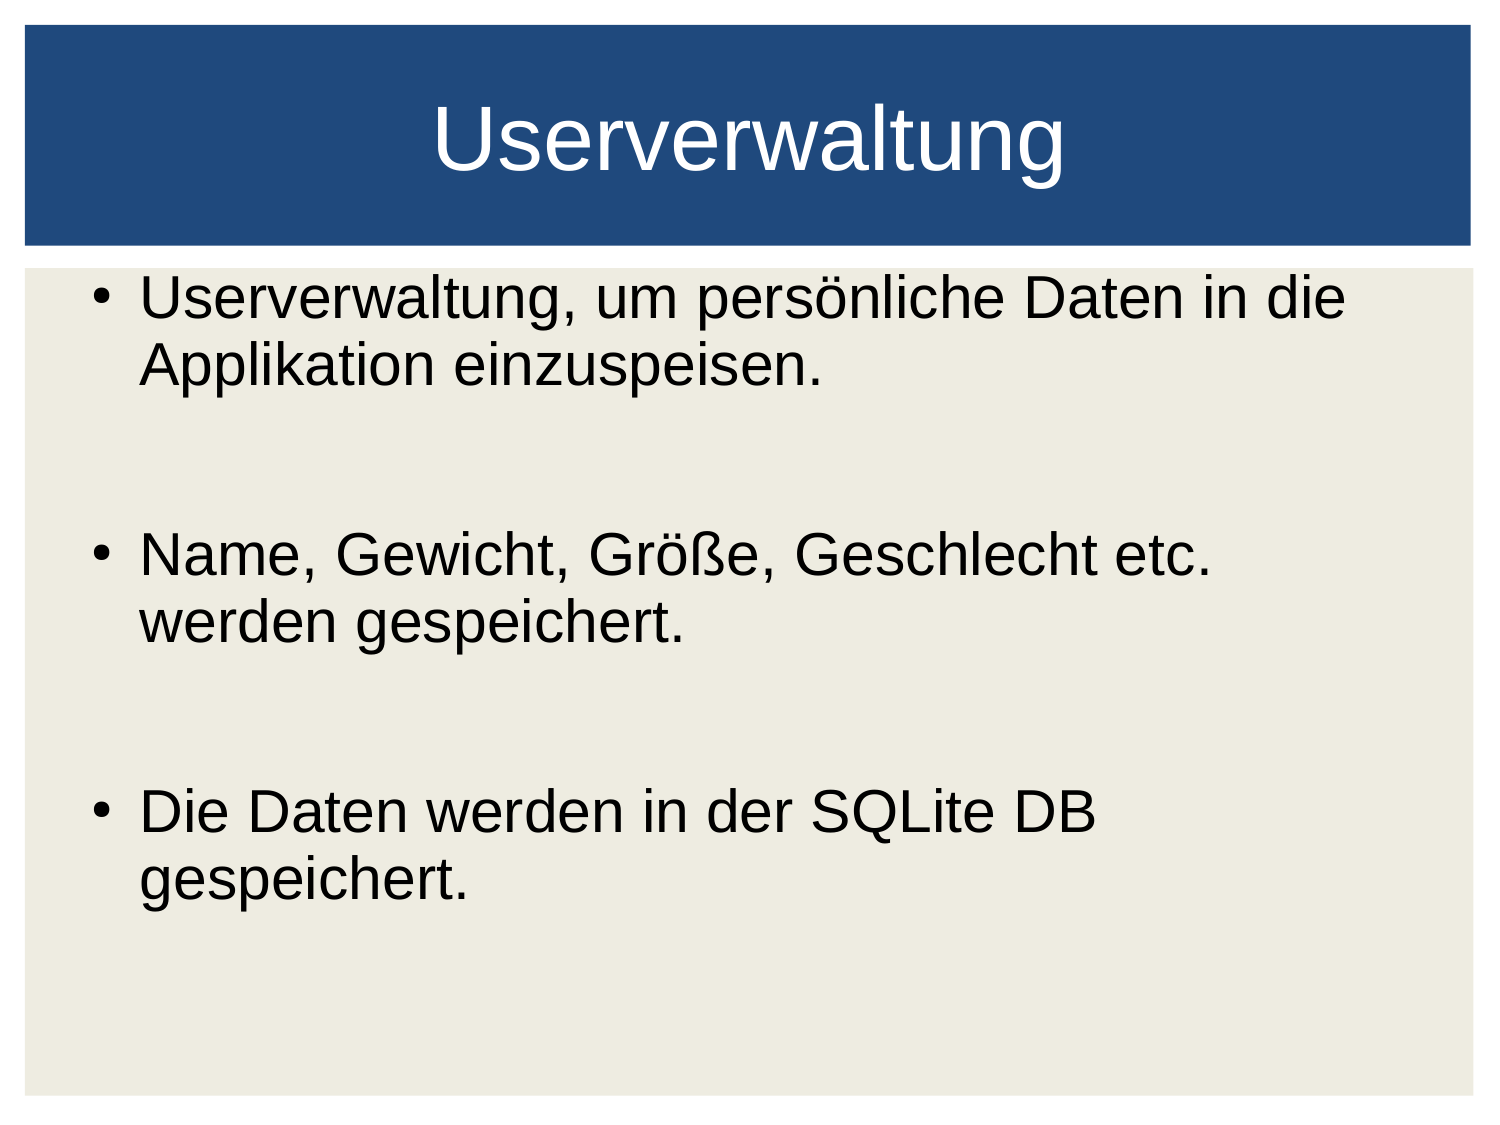

# Userverwaltung
Userverwaltung, um persönliche Daten in die Applikation einzuspeisen.
Name, Gewicht, Größe, Geschlecht etc. werden gespeichert.
Die Daten werden in der SQLite DB gespeichert.